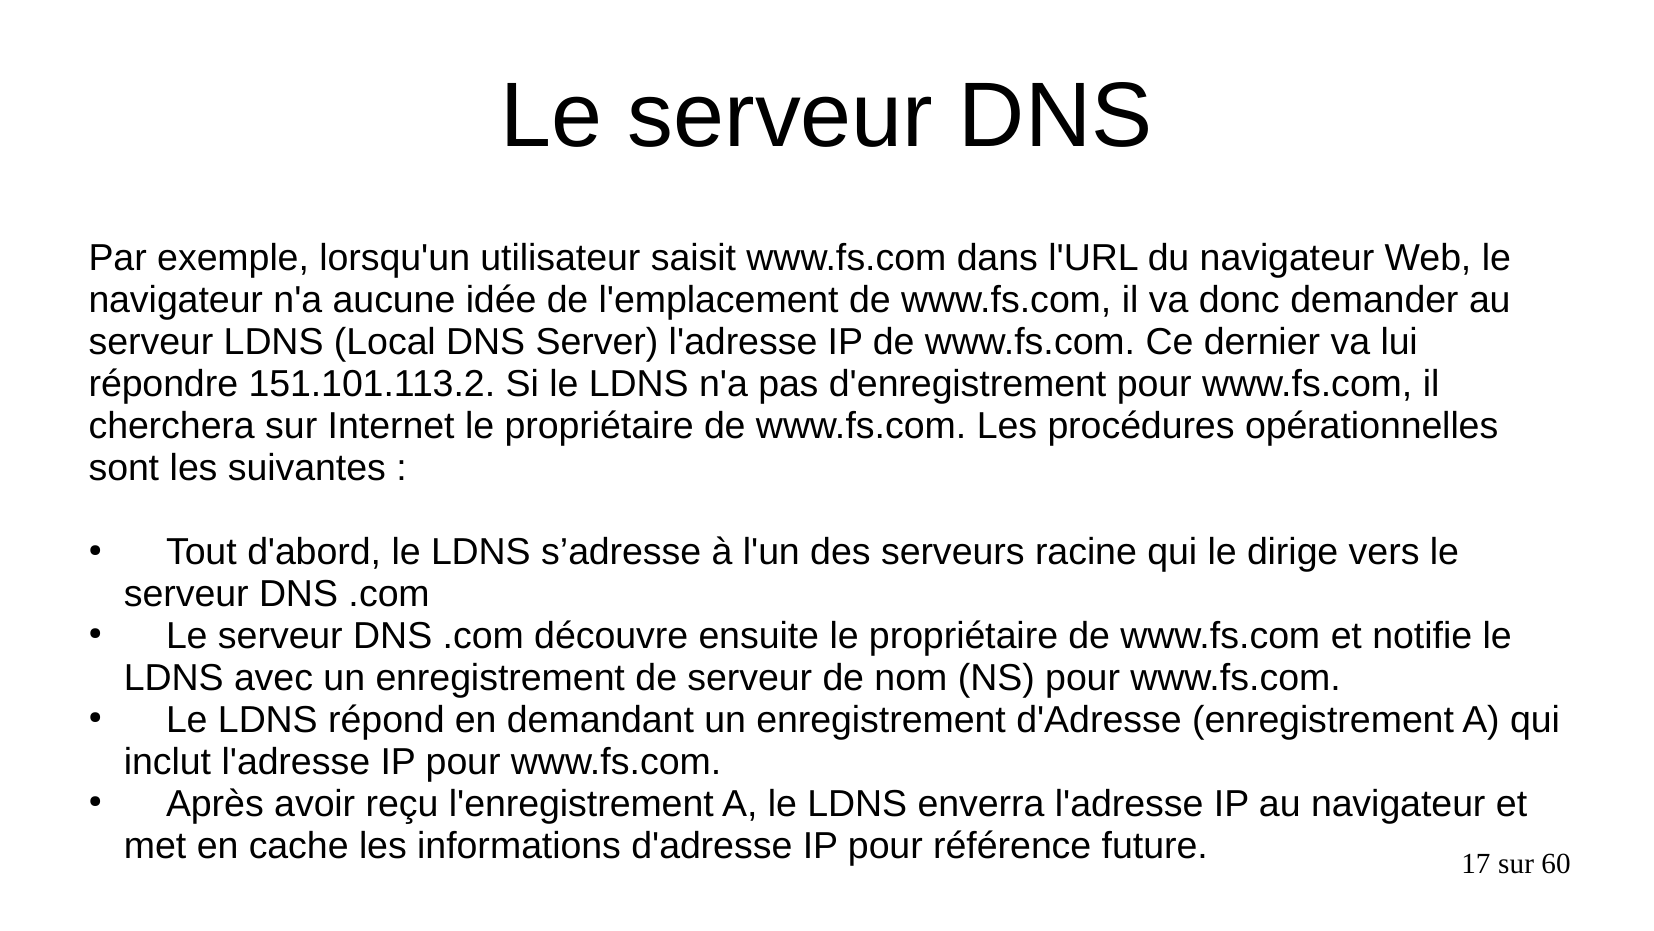

# Le serveur DNS
Par exemple, lorsqu'un utilisateur saisit www.fs.com dans l'URL du navigateur Web, le navigateur n'a aucune idée de l'emplacement de www.fs.com, il va donc demander au serveur LDNS (Local DNS Server) l'adresse IP de www.fs.com. Ce dernier va lui répondre 151.101.113.2. Si le LDNS n'a pas d'enregistrement pour www.fs.com, il cherchera sur Internet le propriétaire de www.fs.com. Les procédures opérationnelles sont les suivantes :
 Tout d'abord, le LDNS s’adresse à l'un des serveurs racine qui le dirige vers le serveur DNS .com
 Le serveur DNS .com découvre ensuite le propriétaire de www.fs.com et notifie le LDNS avec un enregistrement de serveur de nom (NS) pour www.fs.com.
 Le LDNS répond en demandant un enregistrement d'Adresse (enregistrement A) qui inclut l'adresse IP pour www.fs.com.
 Après avoir reçu l'enregistrement A, le LDNS enverra l'adresse IP au navigateur et met en cache les informations d'adresse IP pour référence future.
17